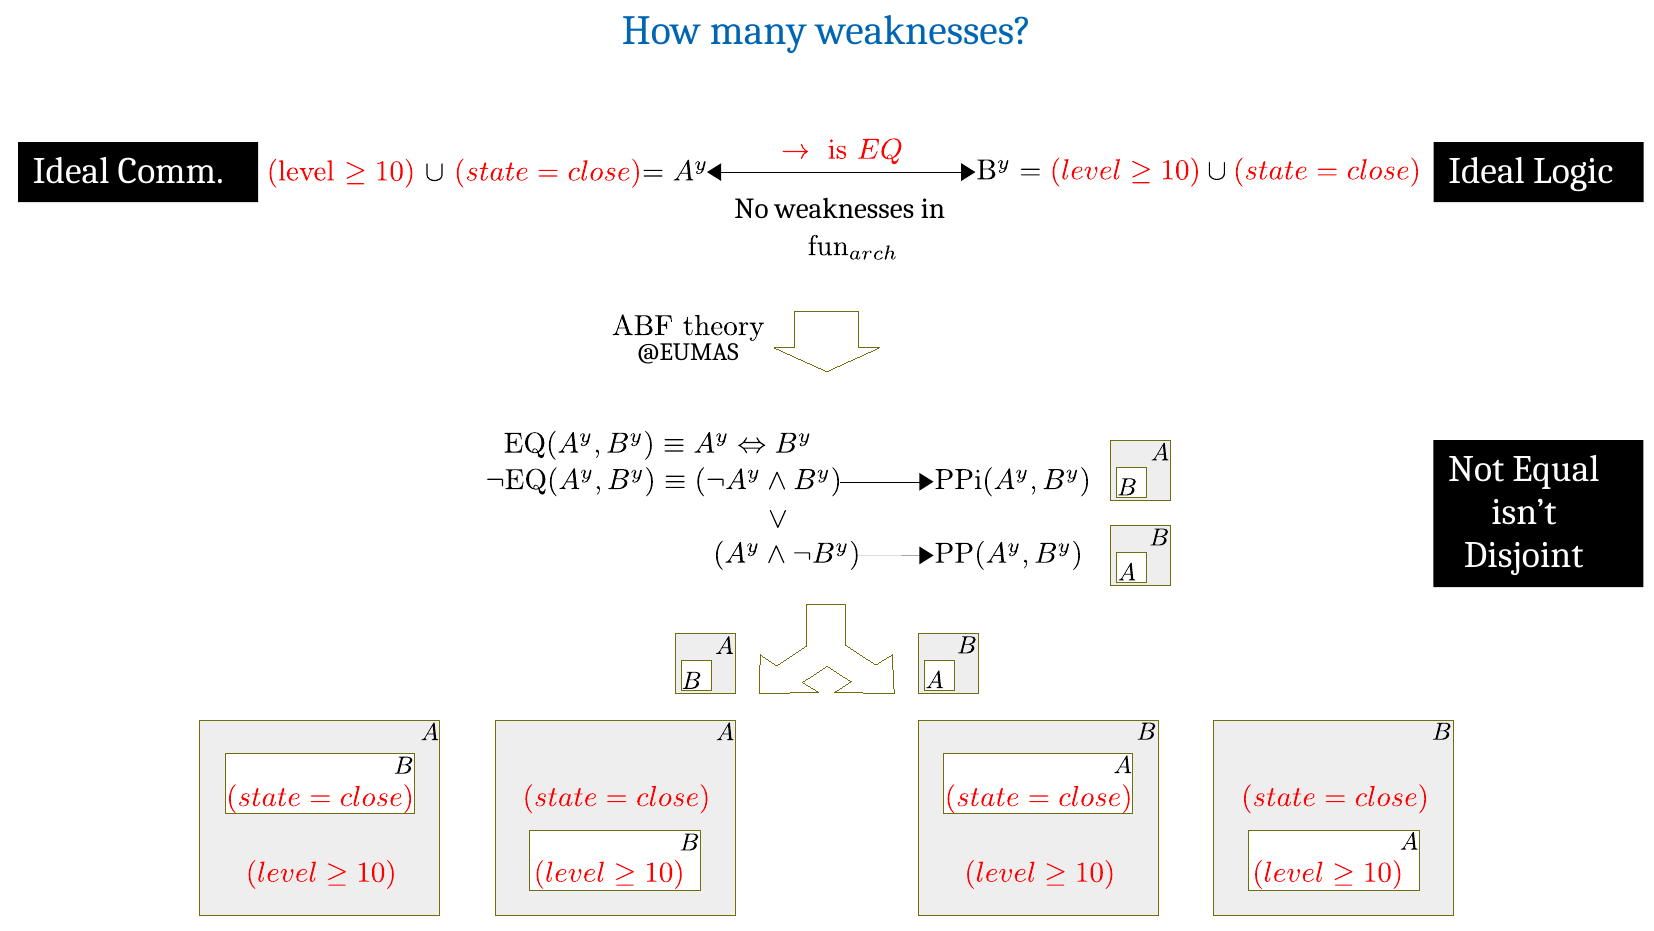

How many weaknesses?
Ideal Comm.
Ideal Logic
No weaknesses in
@EUMAS
Not Equal isn’t Disjoint